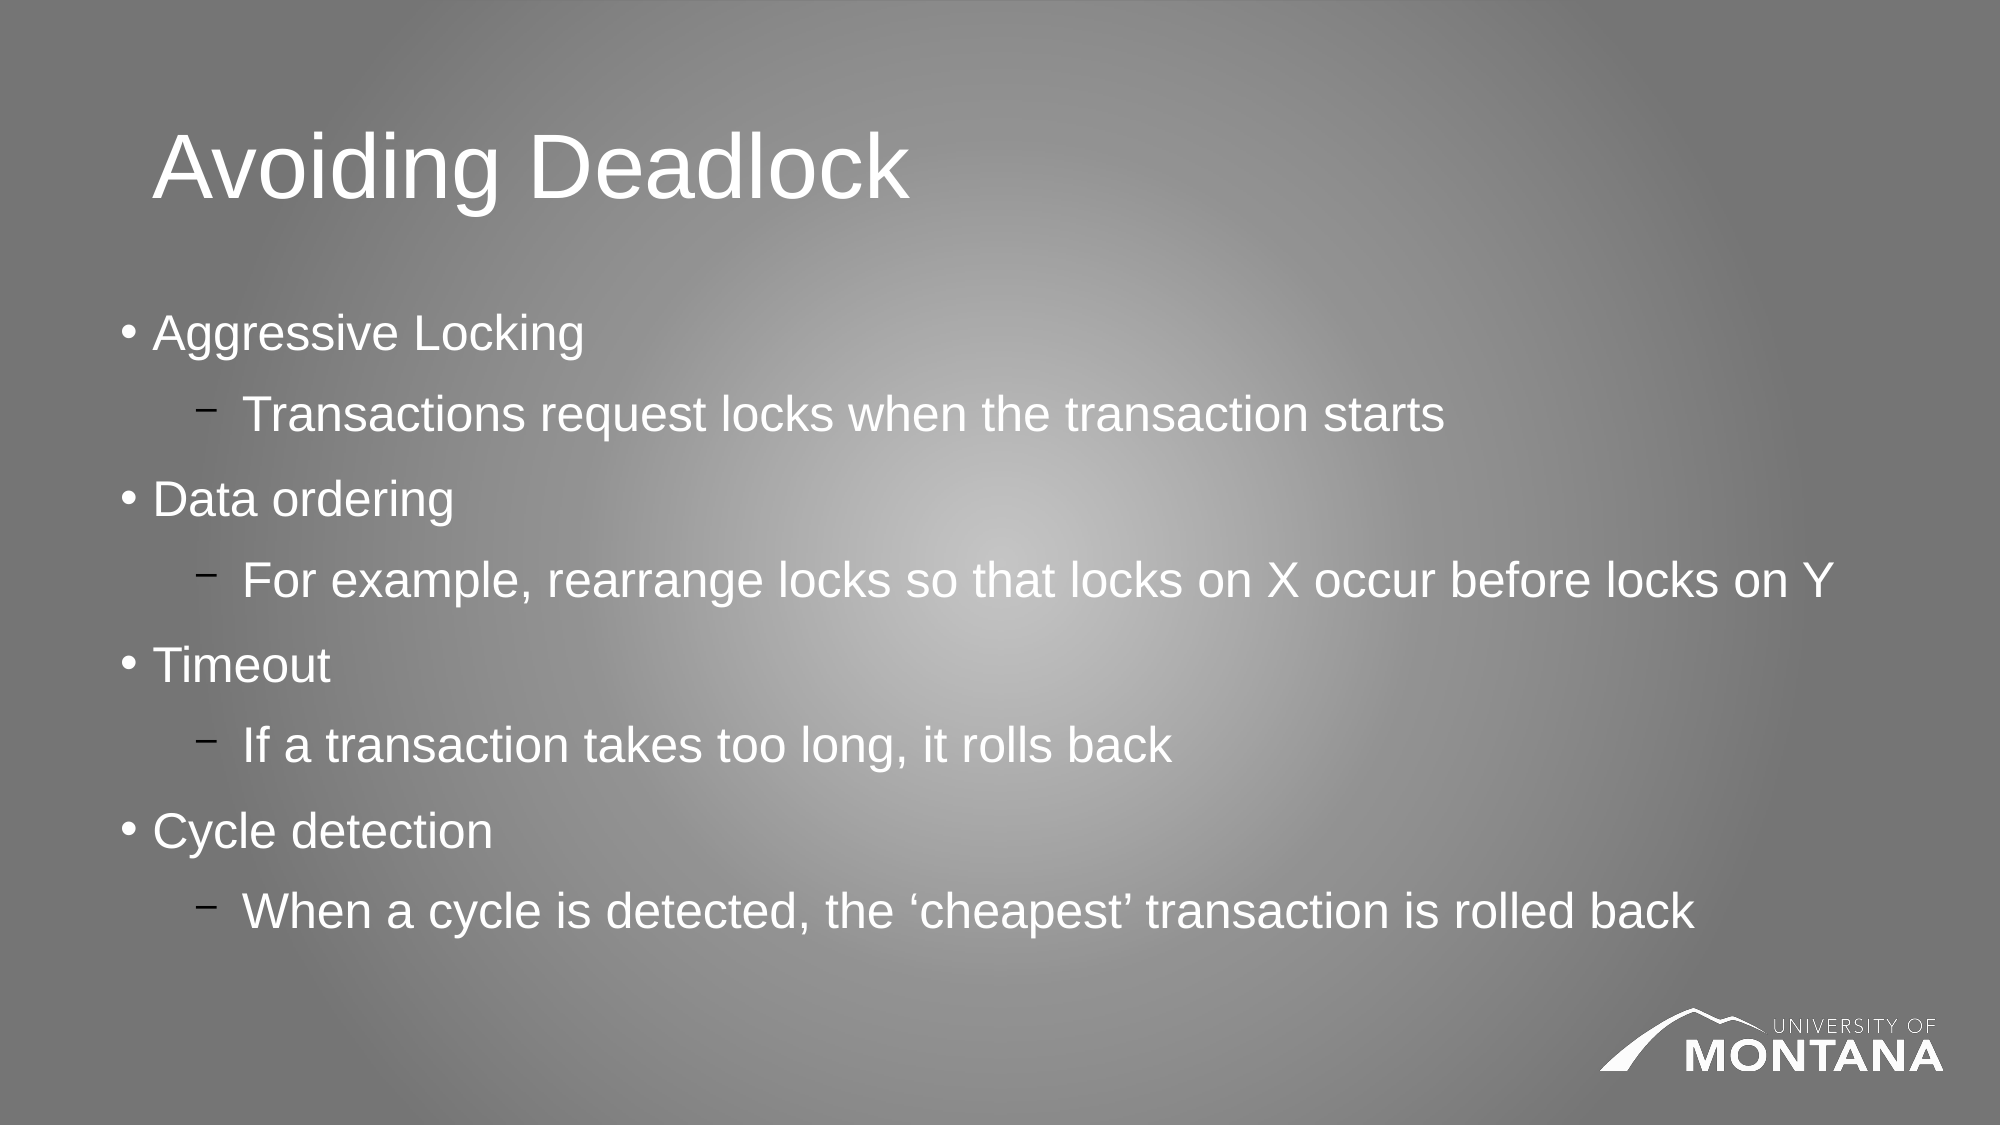

# Avoiding Deadlock
Aggressive Locking
Transactions request locks when the transaction starts
Data ordering
For example, rearrange locks so that locks on X occur before locks on Y
Timeout
If a transaction takes too long, it rolls back
Cycle detection
When a cycle is detected, the ‘cheapest’ transaction is rolled back